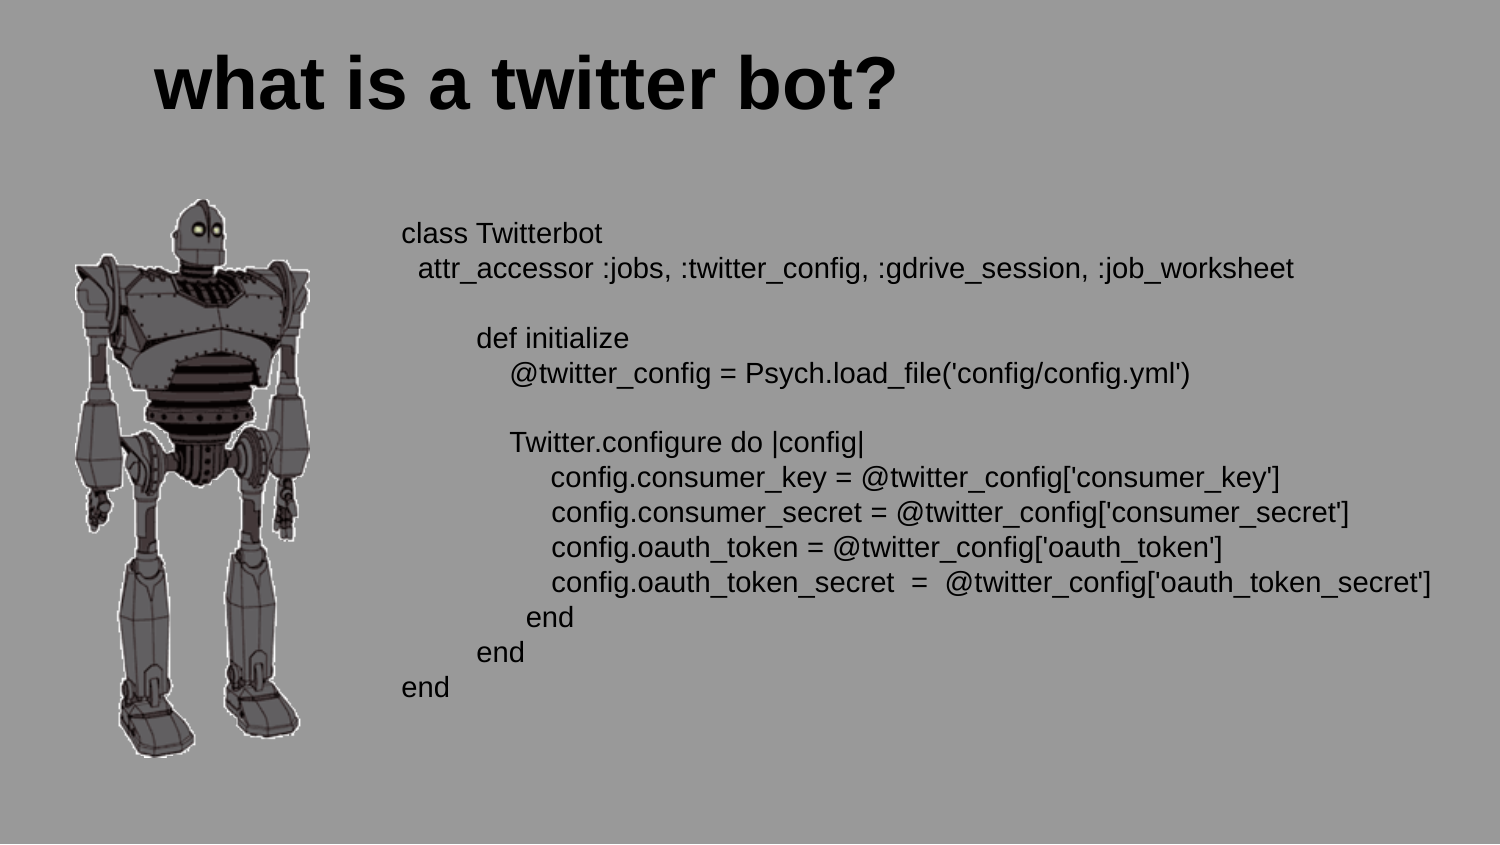

what is a twitter bot?
class Twitterbot
 attr_accessor :jobs, :twitter_config, :gdrive_session, :job_worksheet
	def initialize
 	 @twitter_config = Psych.load_file('config/config.yml')
 	 Twitter.configure do |config|
 	 config.consumer_key = @twitter_config['consumer_key']
 	config.consumer_secret = @twitter_config['consumer_secret']
 	config.oauth_token = @twitter_config['oauth_token']
 	config.oauth_token_secret = @twitter_config['oauth_token_secret']
 	 end
 	end
end